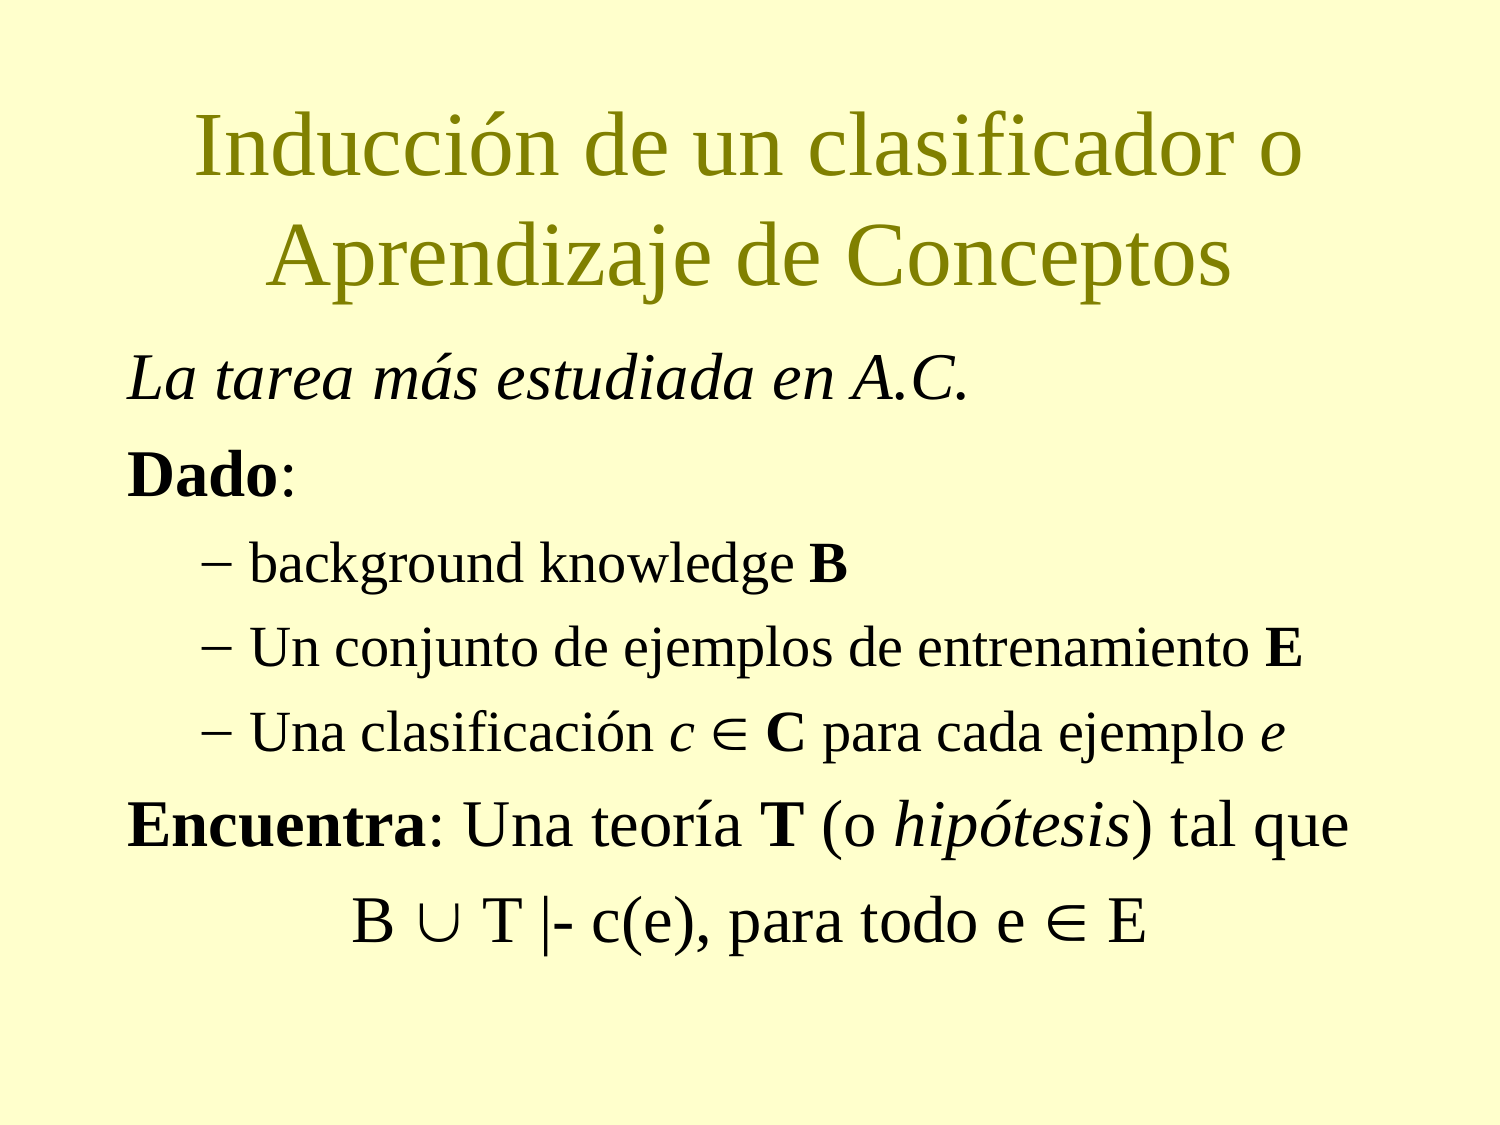

# Inducción de un clasificador o Aprendizaje de Conceptos
La tarea más estudiada en A.C.
Dado:
background knowledge B
Un conjunto de ejemplos de entrenamiento E
Una clasificación c  C para cada ejemplo e
Encuentra: Una teoría T (o hipótesis) tal que
B  T |- c(e), para todo e  E